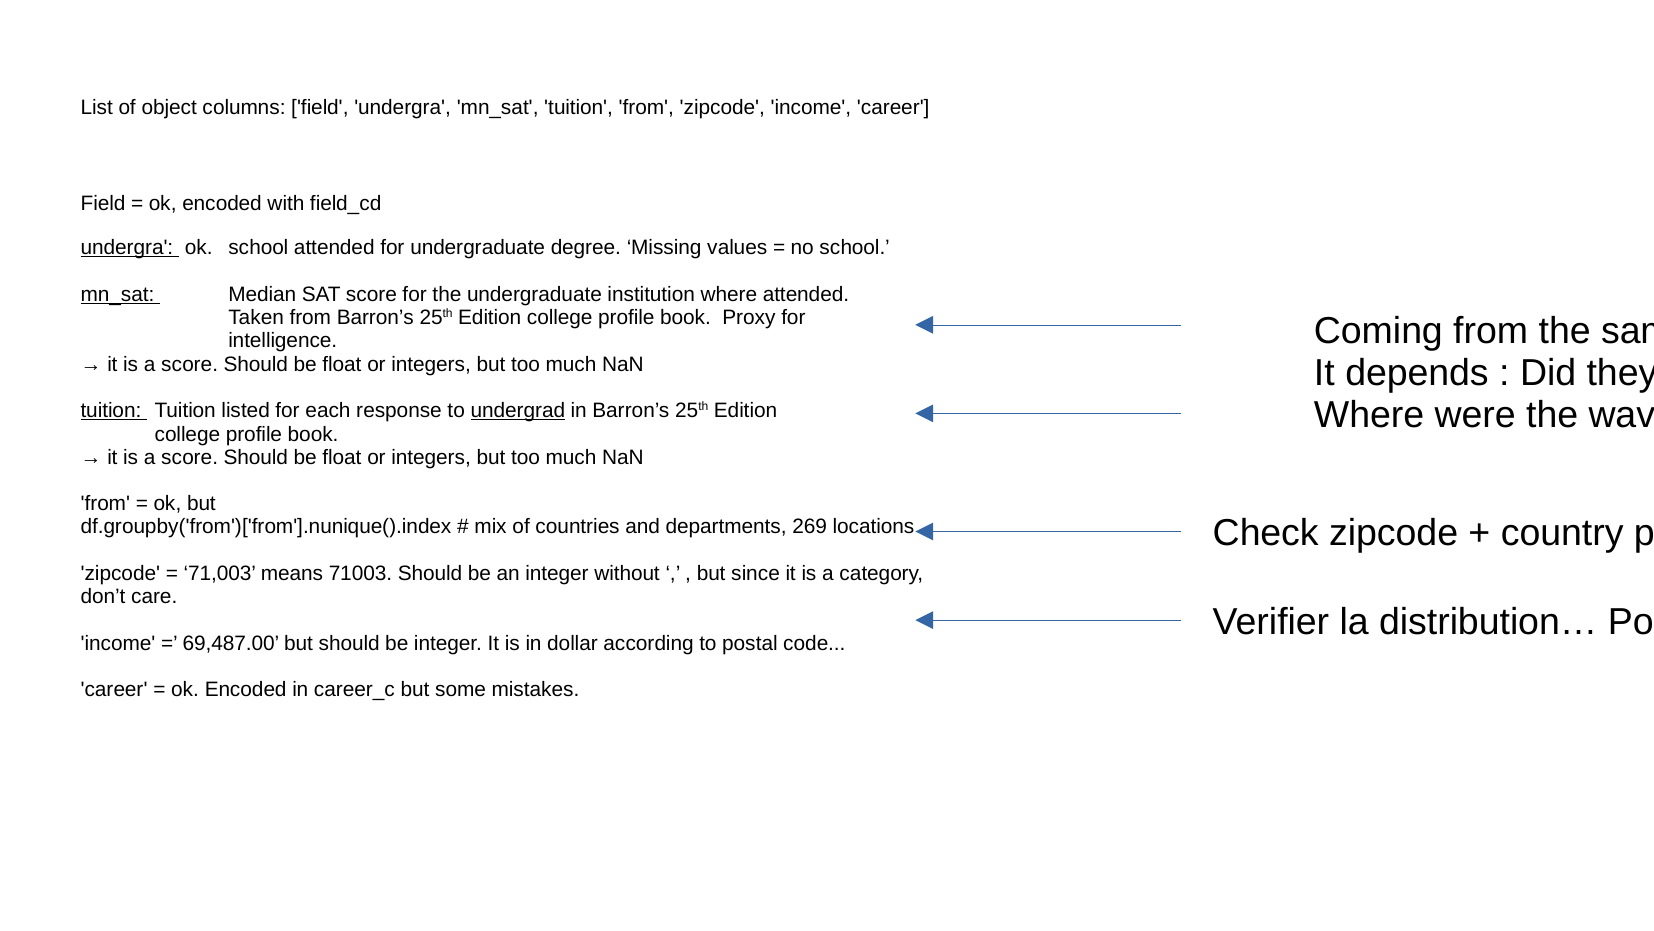

List of object columns: ['field', 'undergra', 'mn_sat', 'tuition', 'from', 'zipcode', 'income', 'career']
Field = ok, encoded with field_cd
undergra': ok.	school attended for undergraduate degree. ‘Missing values = no school.’
mn_sat: 	Median SAT score for the undergraduate institution where attended. 			Taken from Barron’s 25th Edition college profile book. Proxy for 				intelligence.
→ it is a score. Should be float or integers, but too much NaN
tuition: 	Tuition listed for each response to undergrad in Barron’s 25th Edition 			college profile book.
→ it is a score. Should be float or integers, but too much NaN
'from' = ok, but
df.groupby('from')['from'].nunique().index # mix of countries and departments, 269 locations
'zipcode' = ‘71,003’ means 71003. Should be an integer without ‘,’ , but since it is a category, don’t care.
'income' =’ 69,487.00’ but should be integer. It is in dollar according to postal code...
'career' = ok. Encoded in career_c but some mistakes.
Coming from the same country ???
It depends : Did they encouter people from different countries ?
Where were the wave ?
Check zipcode + country pour comparer
Verifier la distribution… Pour voir si tout est bien en dollar.